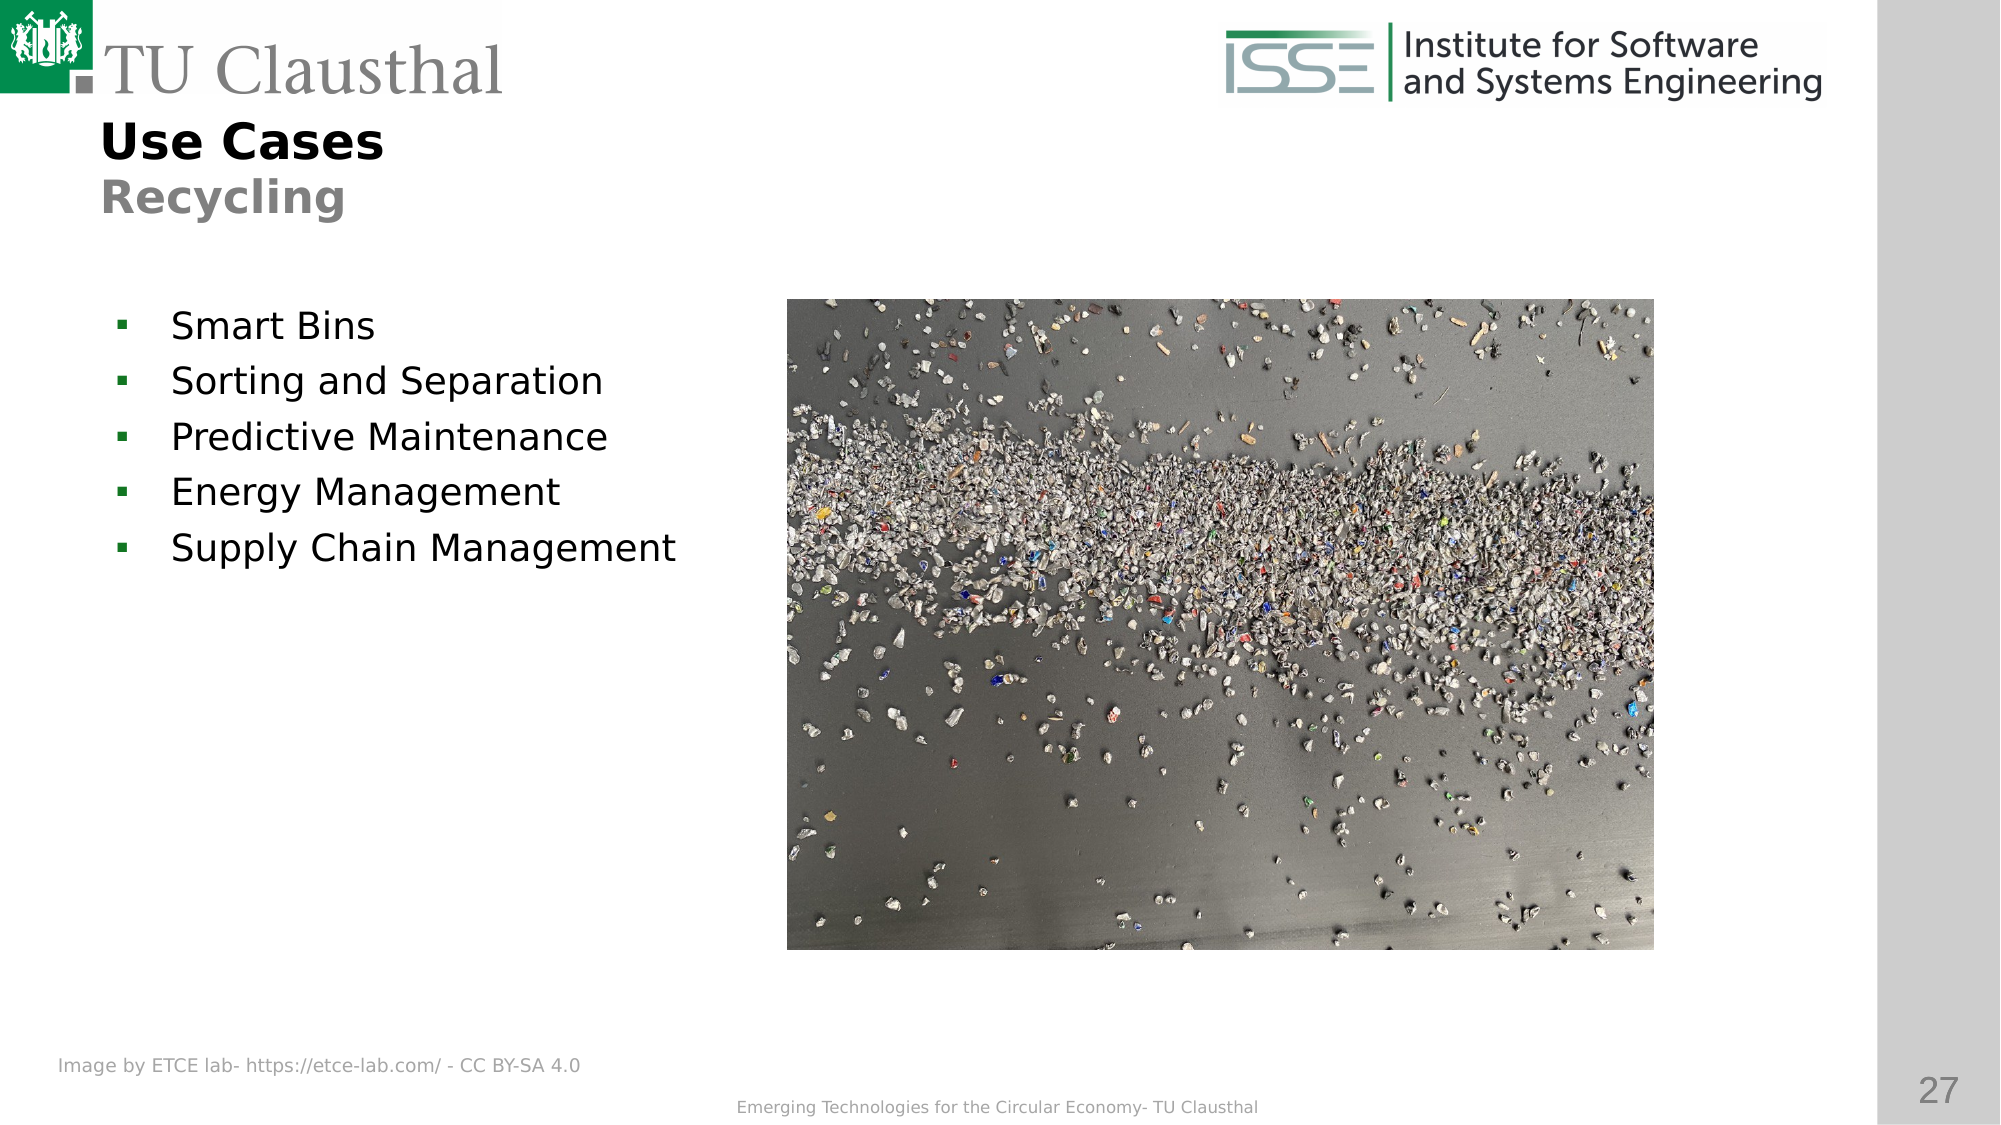

# Use Cases Recycling
Smart Bins
Sorting and Separation
Predictive Maintenance
Energy Management
Supply Chain Management
Image by ETCE lab- https://etce-lab.com/ - CC BY-SA 4.0